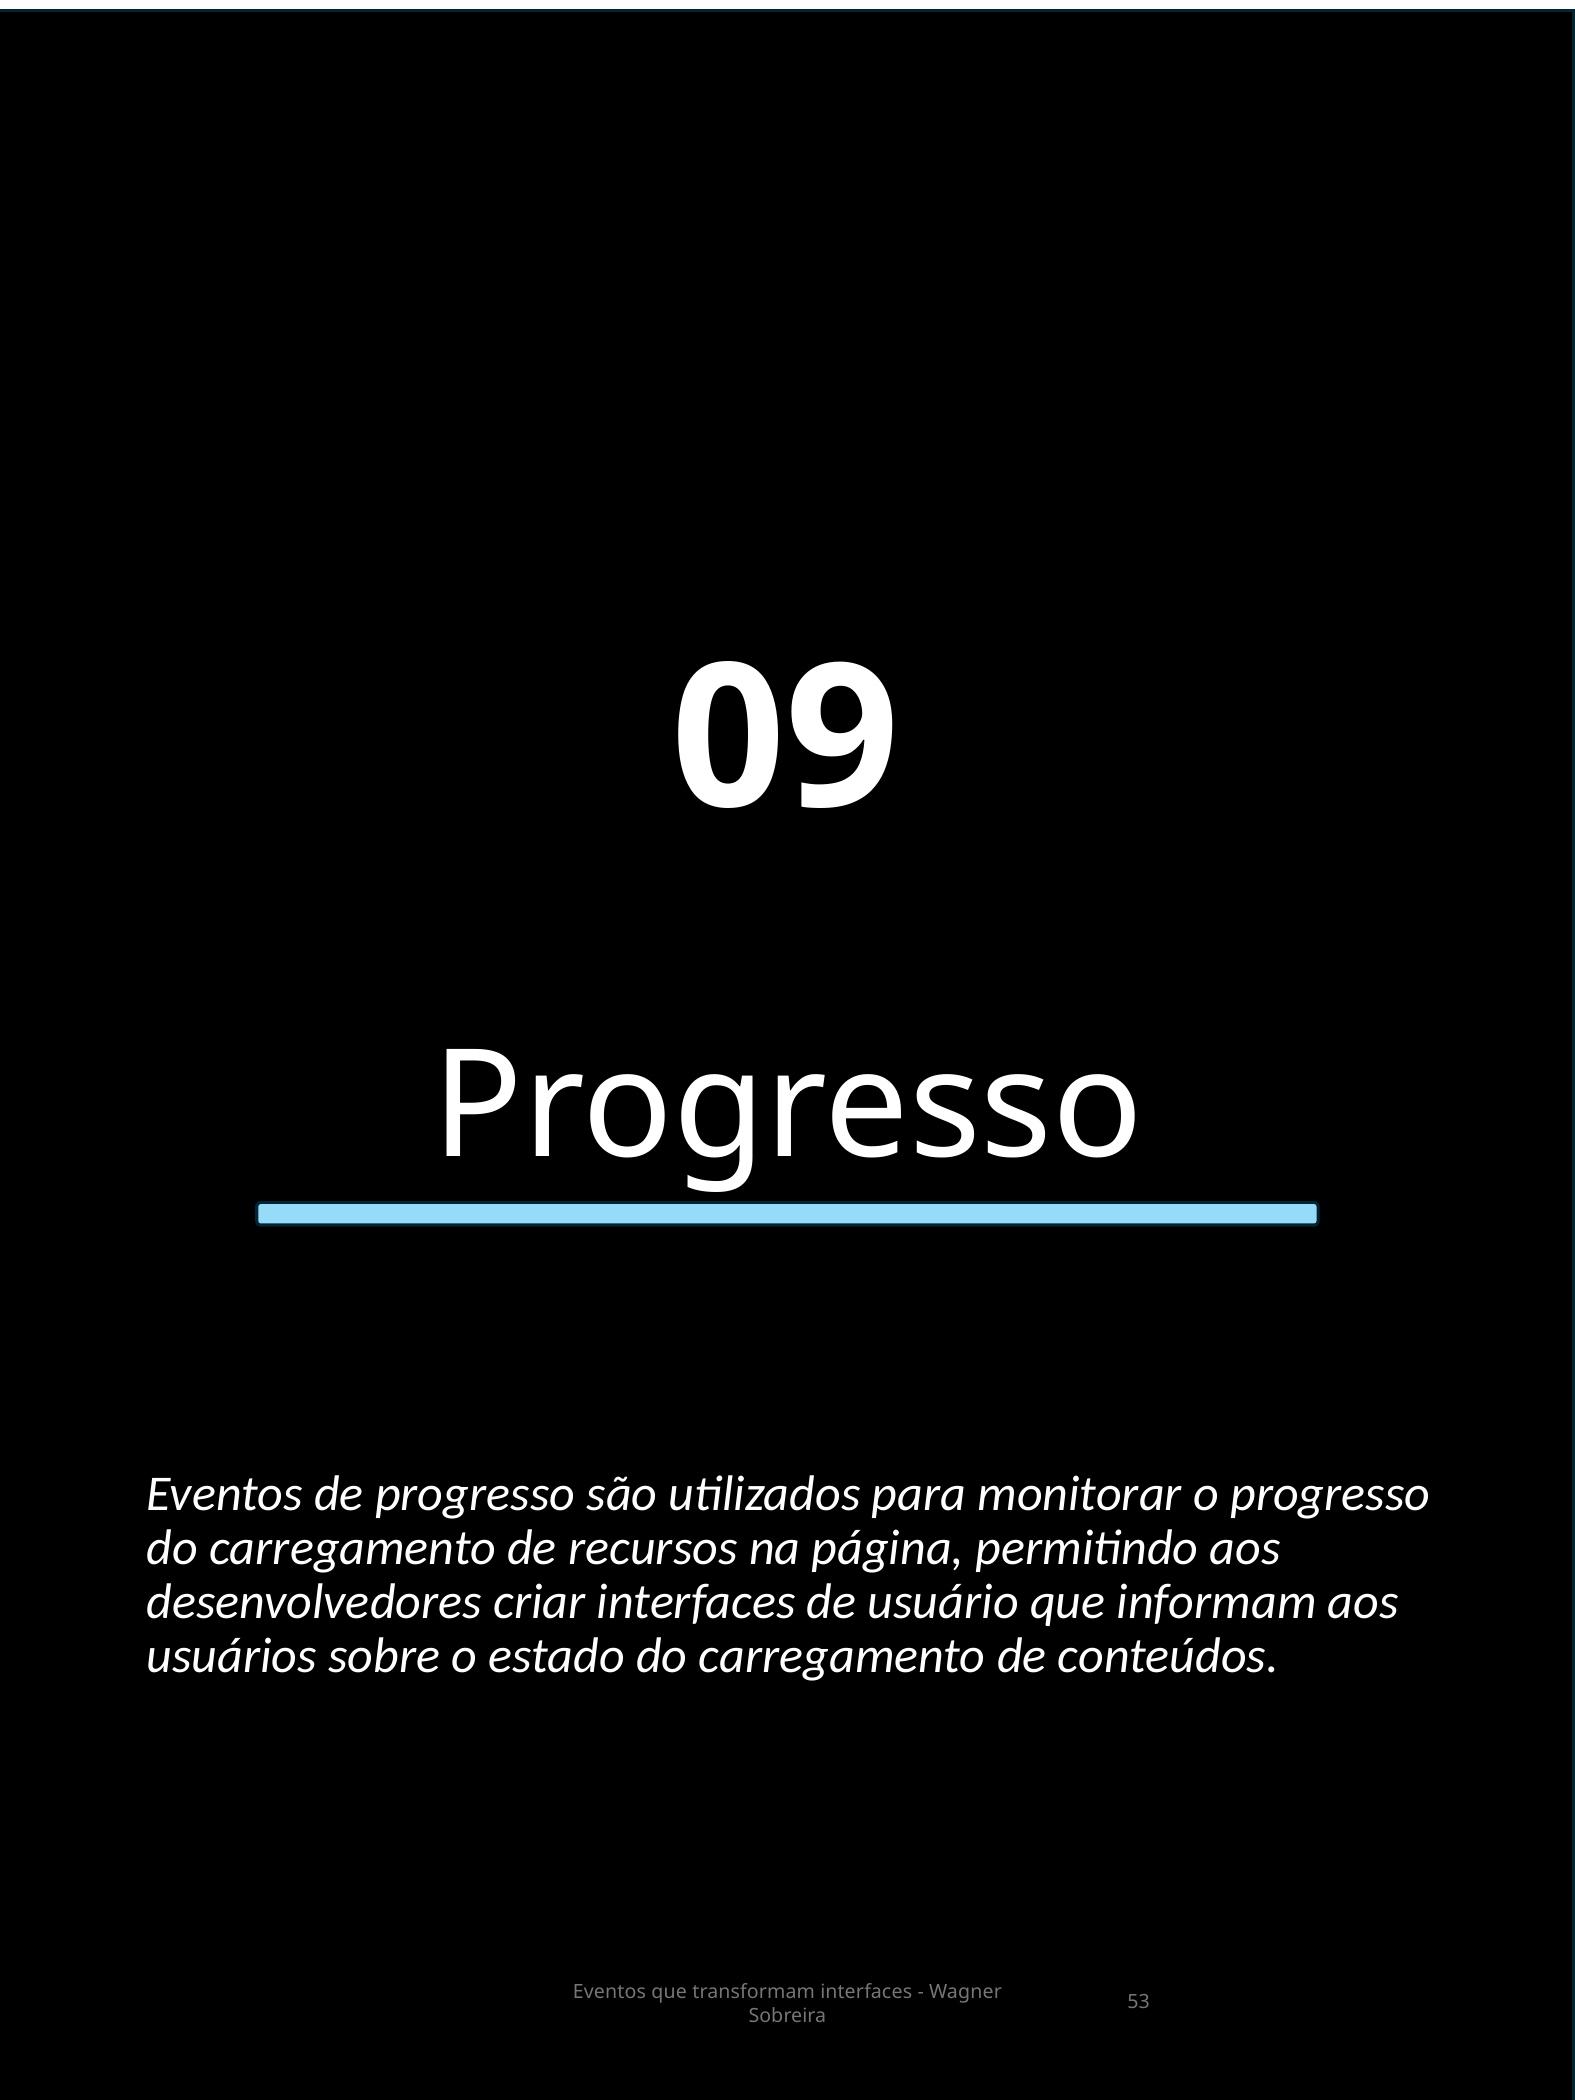

09
Progresso
Eventos de progresso são utilizados para monitorar o progresso do carregamento de recursos na página, permitindo aos desenvolvedores criar interfaces de usuário que informam aos usuários sobre o estado do carregamento de conteúdos.
Eventos que transformam interfaces - Wagner Sobreira